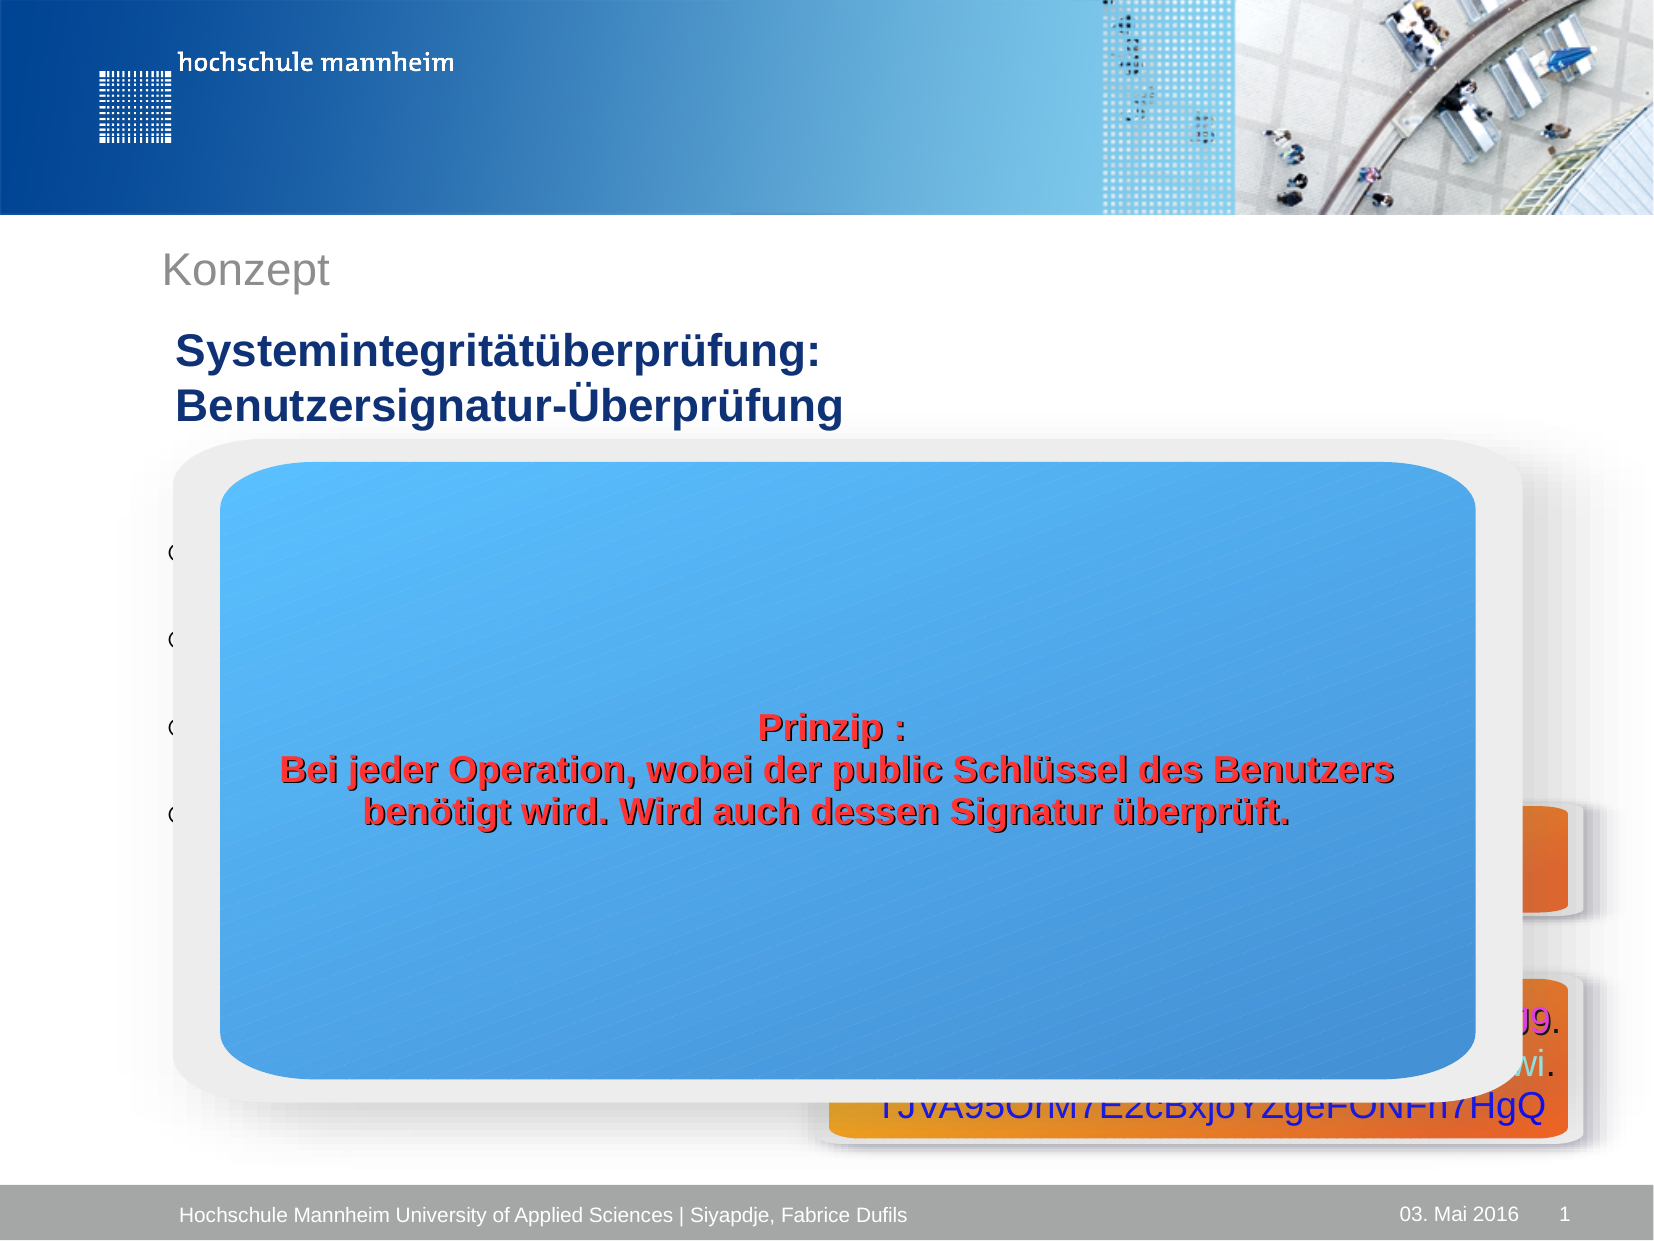

Konzept
# Systemintegritätüberprüfung: Benutzersignatur-Überprüfung
Prinzip :
Bei jeder Operation, wobei der public Schlüssel des Benutzers
benötigt wird. Wird auch dessen Signatur überprüft.
○ Einloggen
○ Anlegen einer Gruppe
○ Upload
○ usw.
Öffentliche Schlüssel
Hash-wert
e0d123e5f316bef78bfdf5a008837577
Signatur
EyJhbGciOiJIUzI1NiIsInR5cCI6IkpXVCJ9.
EyJzdWIiOiIxMjM0NTY3pvaG4gRG9lIiwi.
TJVA95OrM7E2cBxjoYZgeFONFh7HgQ
Hochschule Mannheim University of Applied Sciences | Siyapdje, Fabrice Dufils
03. Mai 2016 1